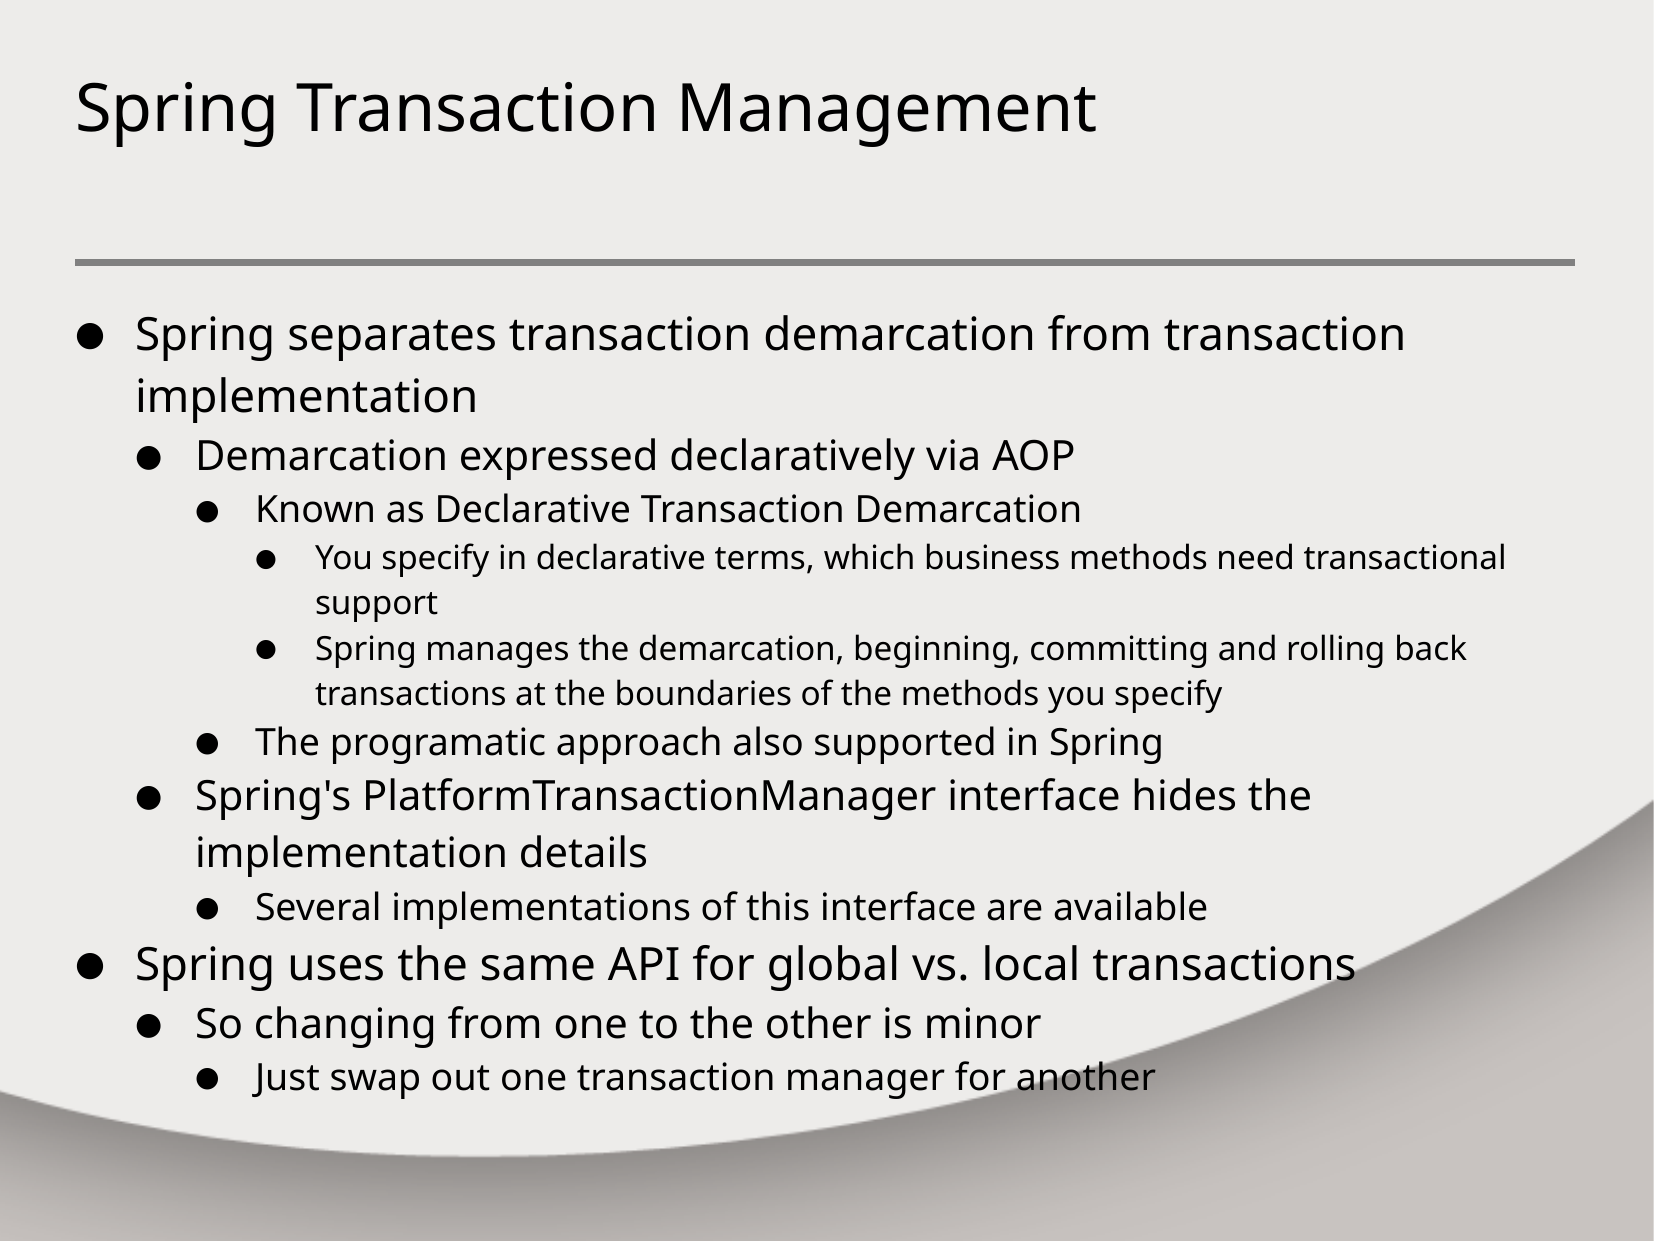

# Spring Transaction Management
Spring separates transaction demarcation from transaction implementation
Demarcation expressed declaratively via AOP
Known as Declarative Transaction Demarcation
You specify in declarative terms, which business methods need transactional support
Spring manages the demarcation, beginning, committing and rolling back transactions at the boundaries of the methods you specify
The programatic approach also supported in Spring
Spring's PlatformTransactionManager interface hides the implementation details
Several implementations of this interface are available
Spring uses the same API for global vs. local transactions
So changing from one to the other is minor
Just swap out one transaction manager for another